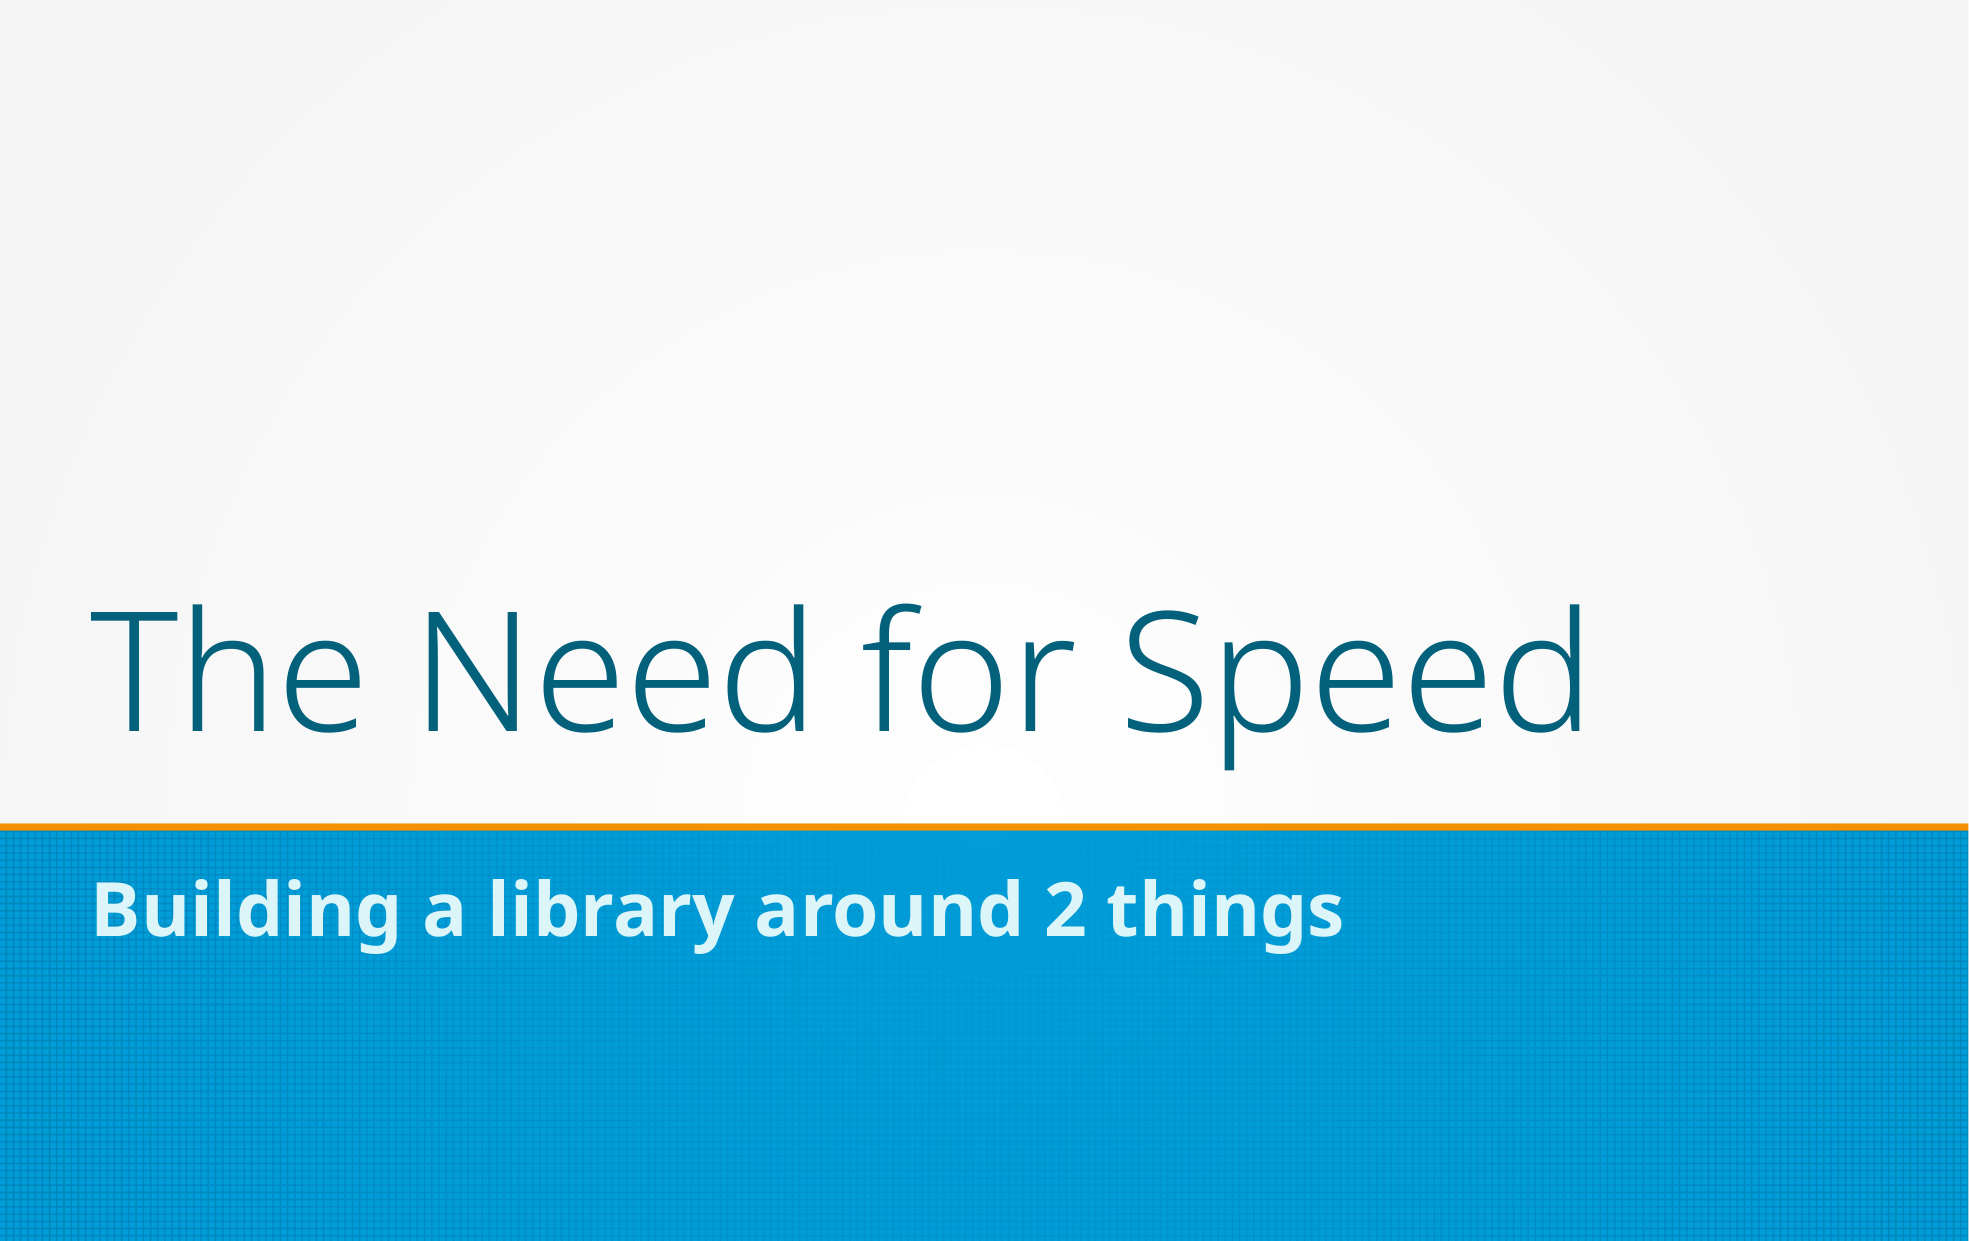

# The Need for Speed
Building a library around 2 things